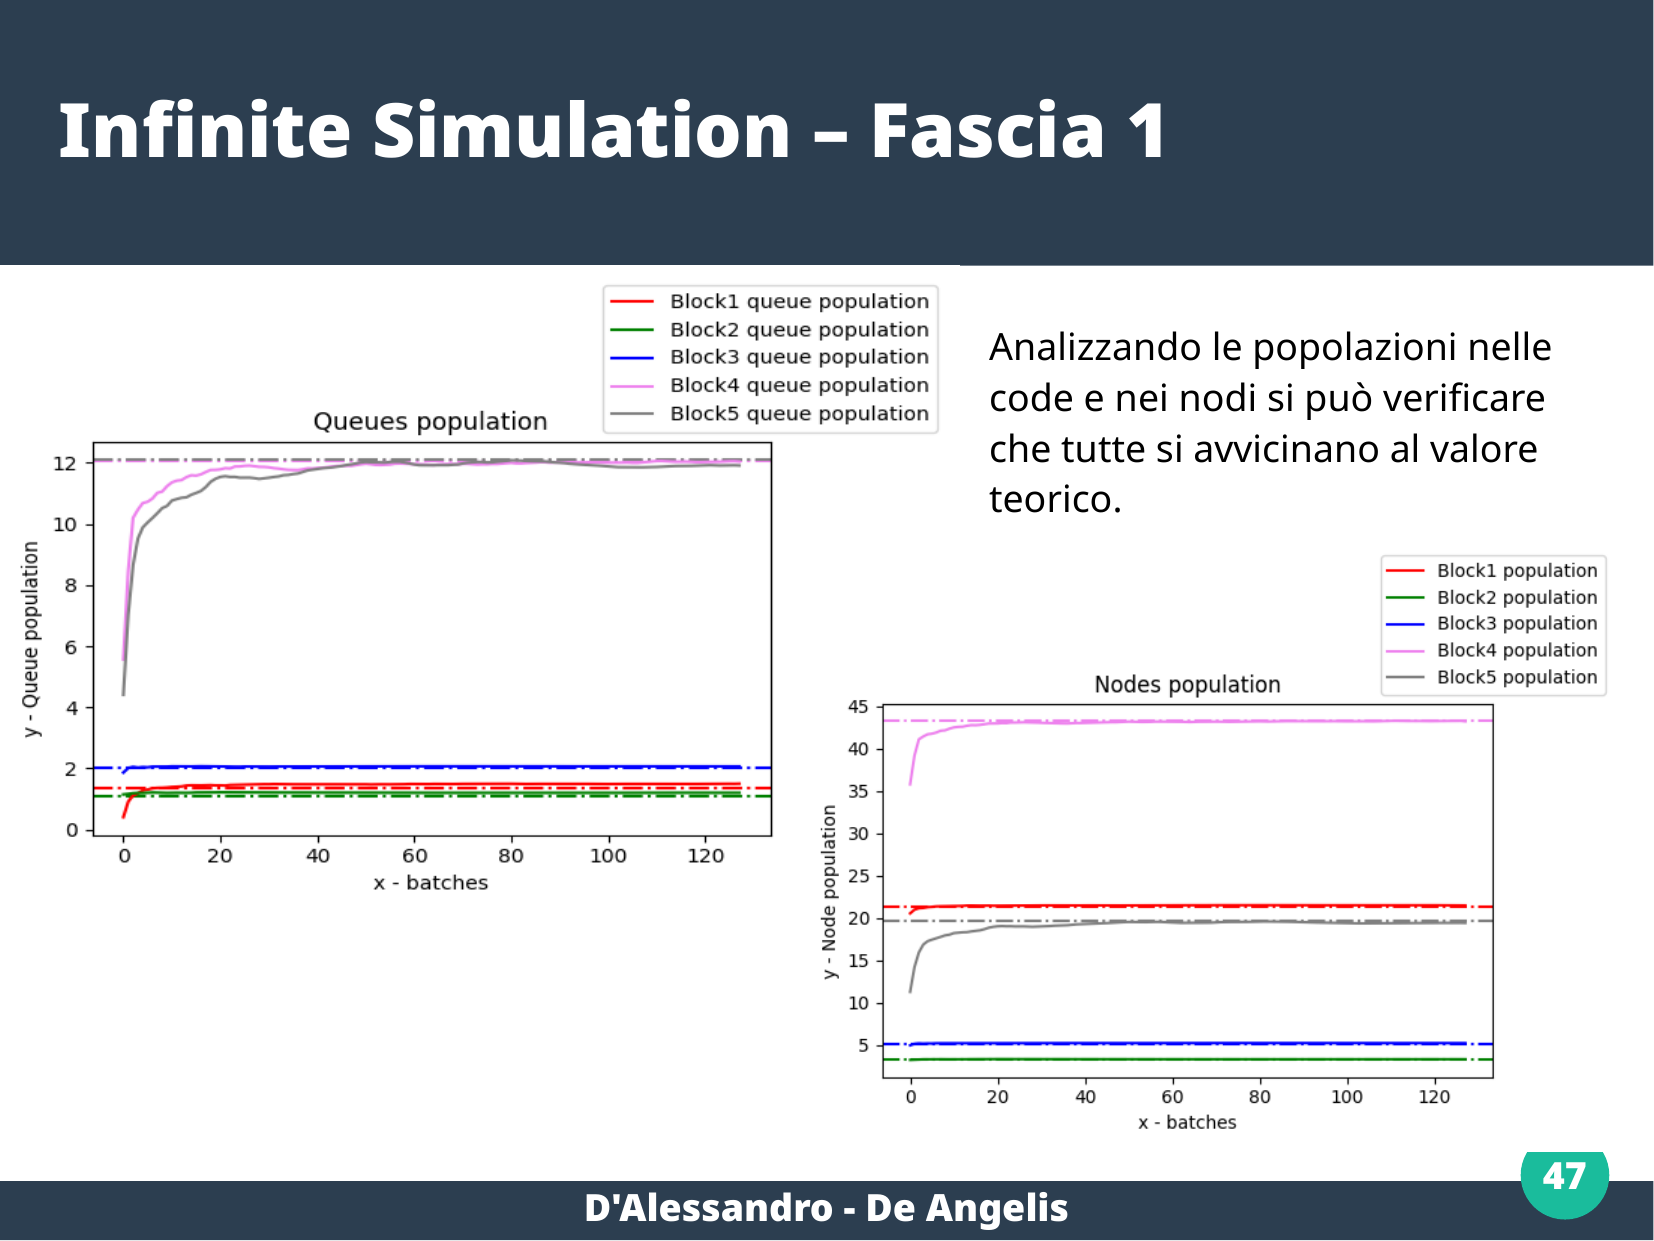

# Infinite Simulation – Fascia 1
Analizzando le popolazioni nelle code e nei nodi si può verificare che tutte si avvicinano al valore teorico.
47
D'Alessandro - De Angelis